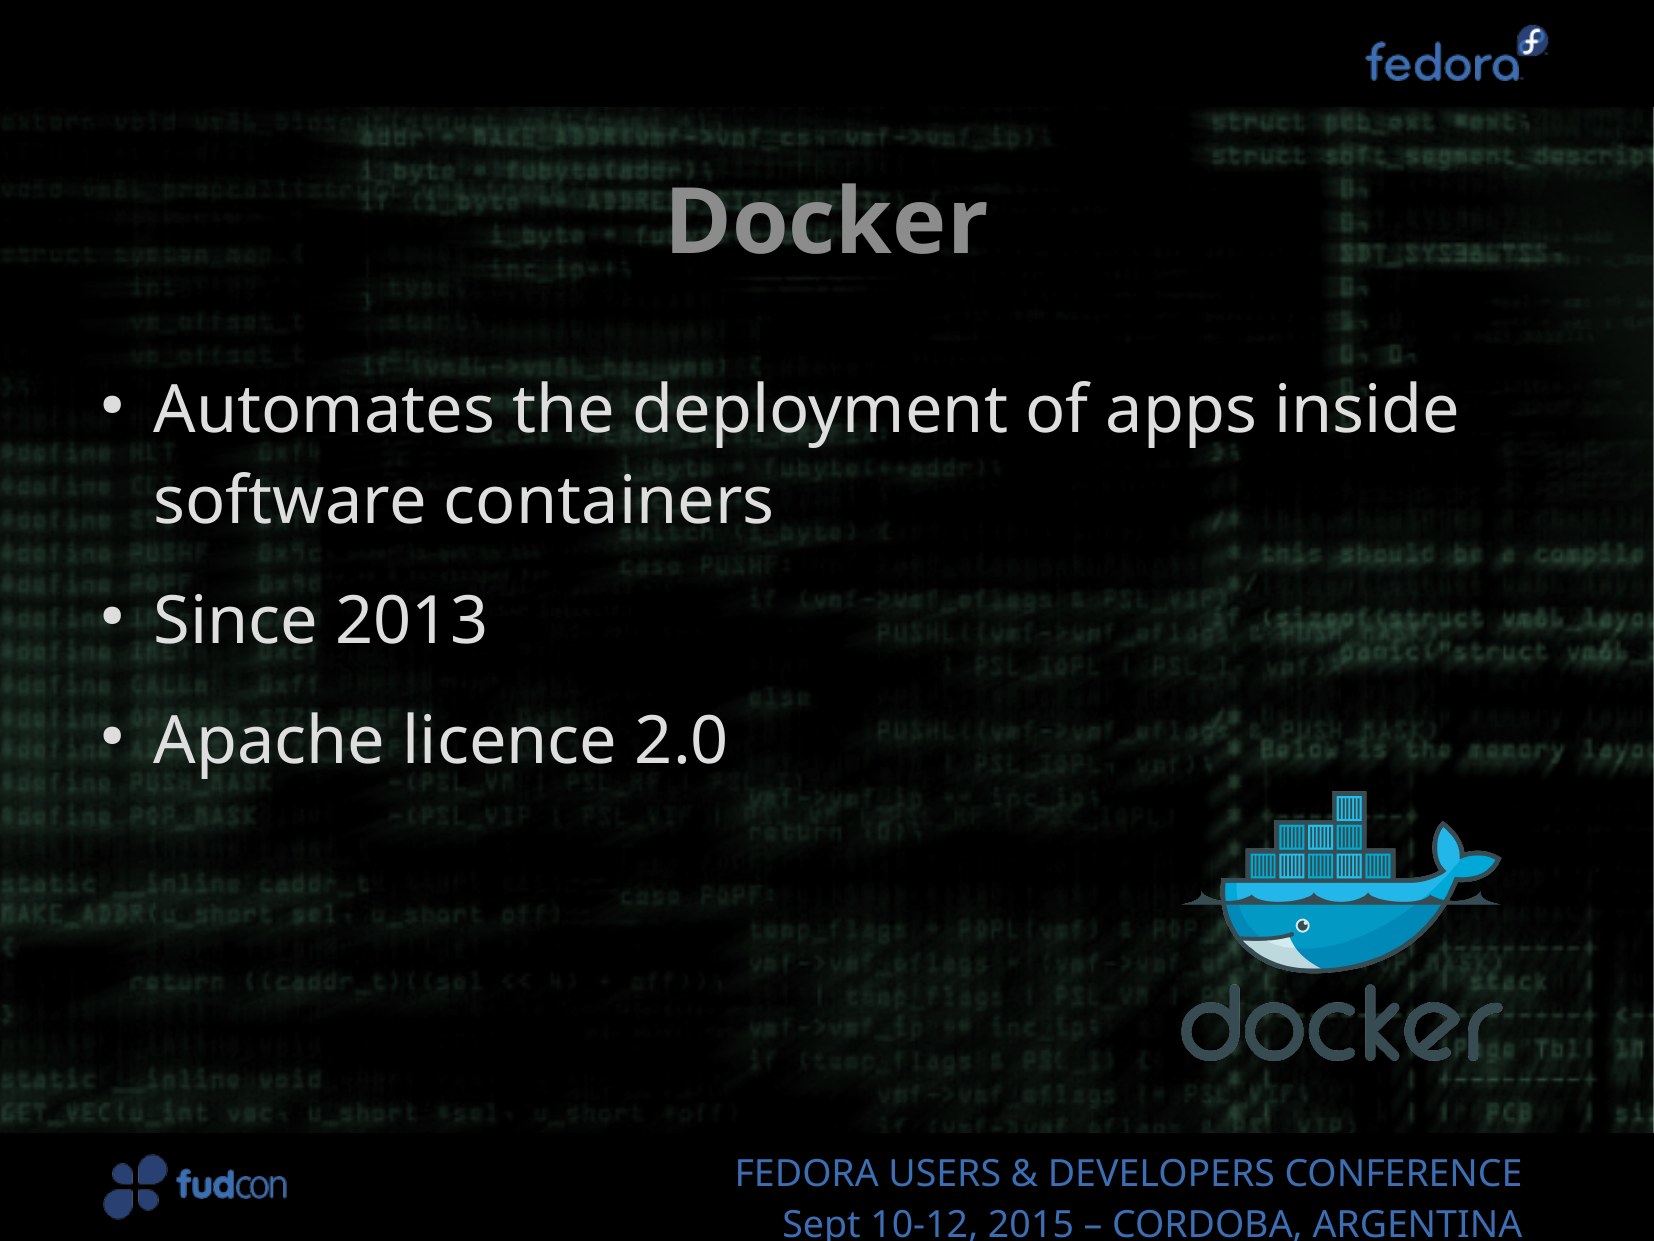

# Docker
Automates the deployment of apps inside software containers
Since 2013
Apache licence 2.0